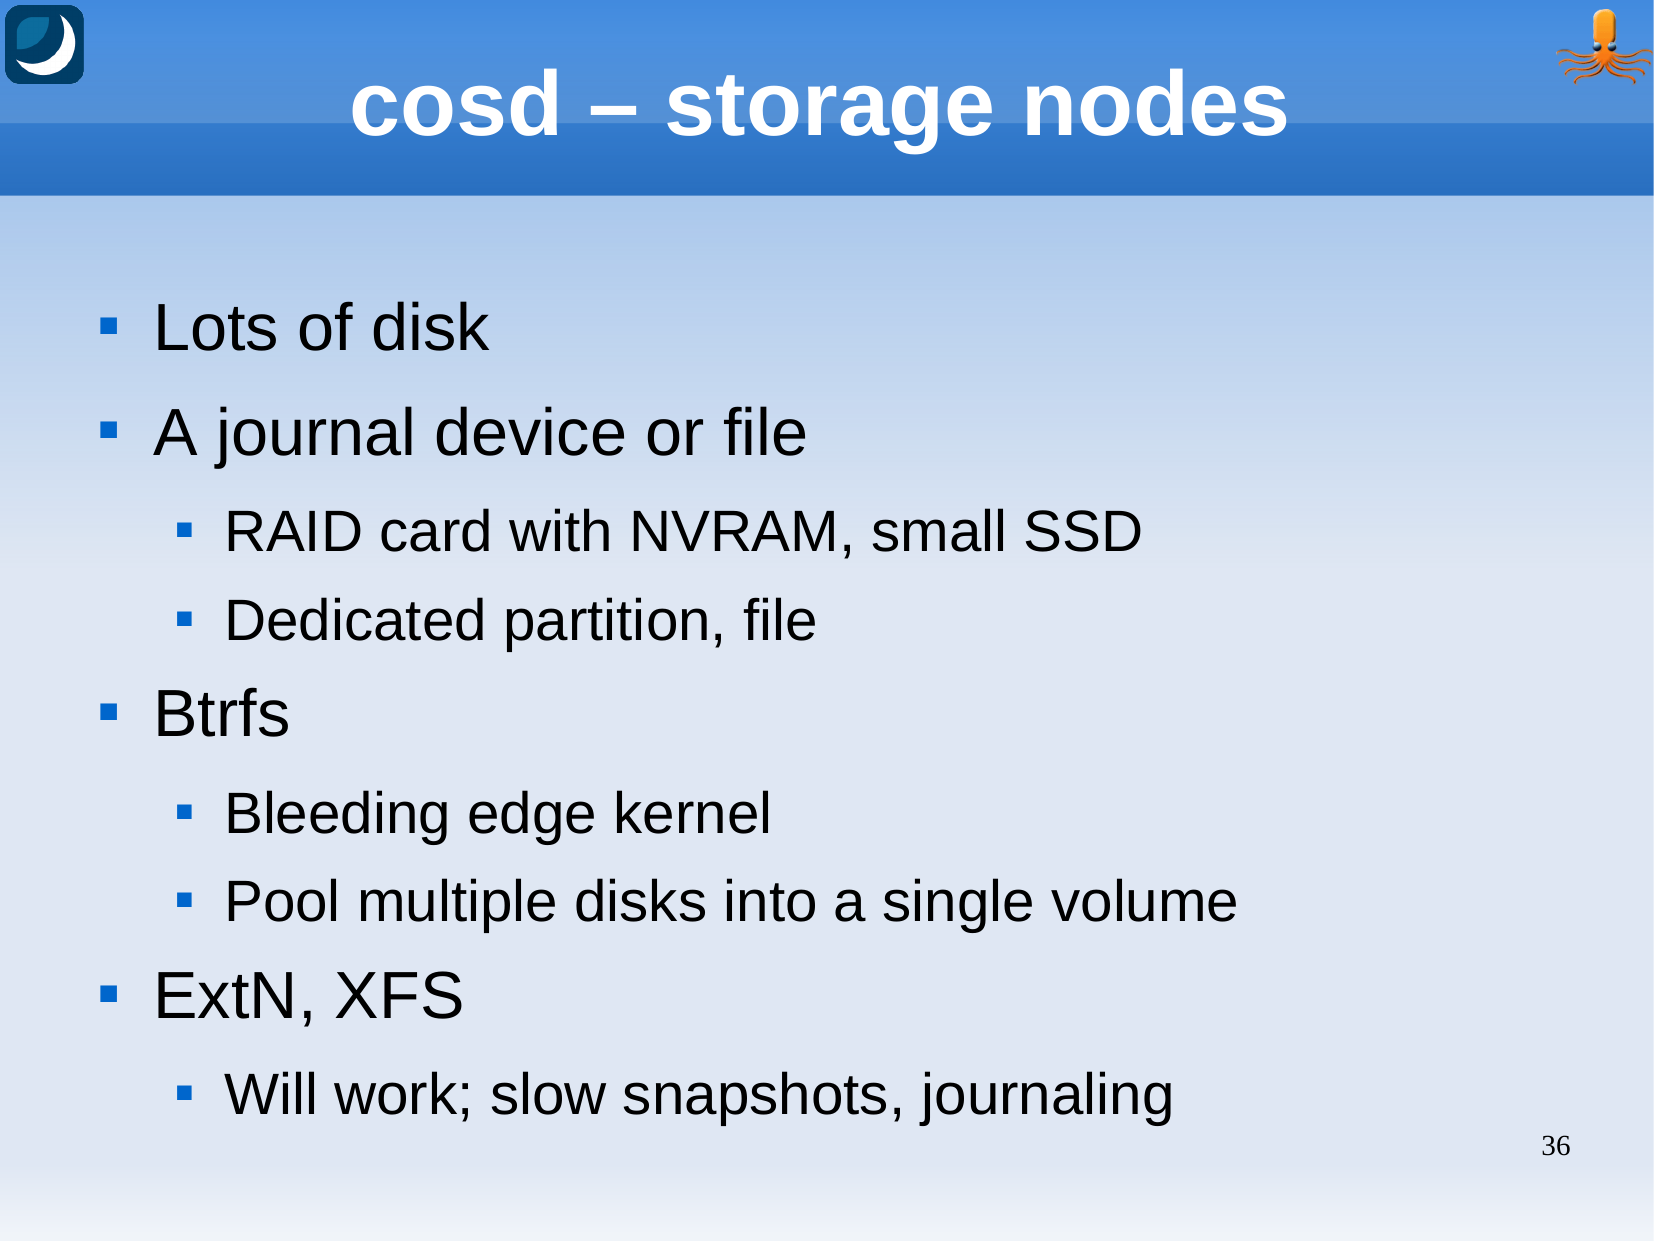

# cosd – storage nodes
Lots of disk
A journal device or file
RAID card with NVRAM, small SSD
Dedicated partition, file
Btrfs
Bleeding edge kernel
Pool multiple disks into a single volume
ExtN, XFS
Will work; slow snapshots, journaling
36